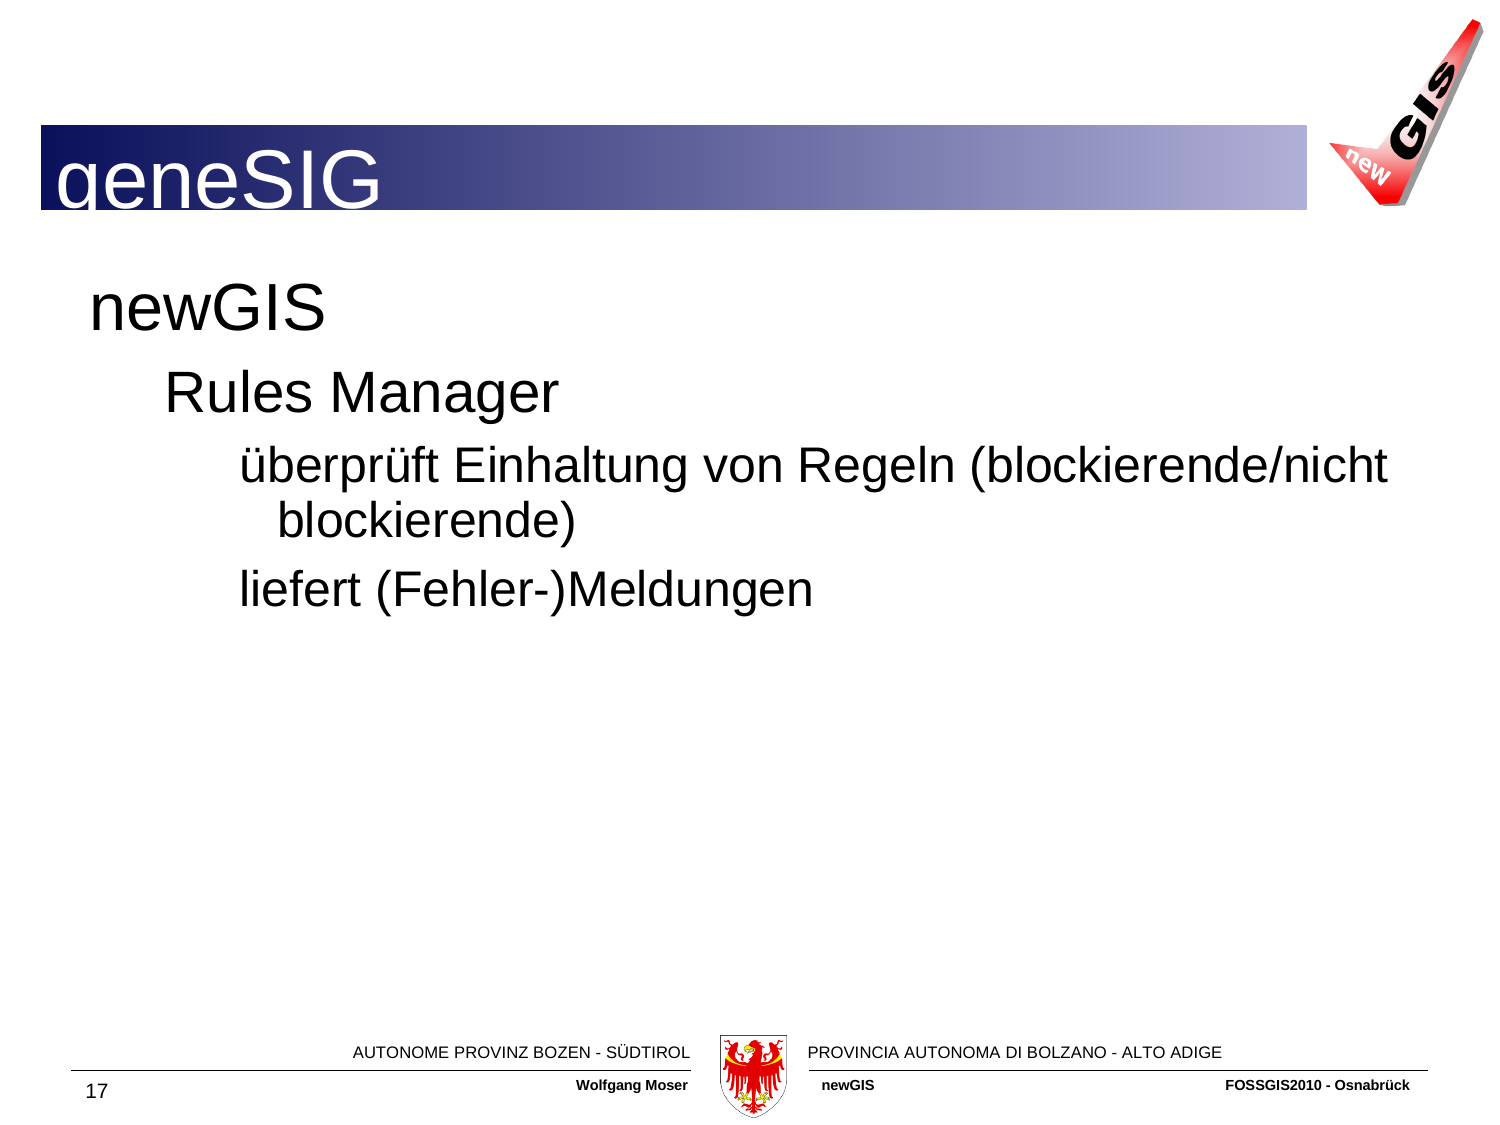

geneSIG
# newGIS
Rules Manager
überprüft Einhaltung von Regeln (blockierende/nicht blockierende)
liefert (Fehler-)Meldungen